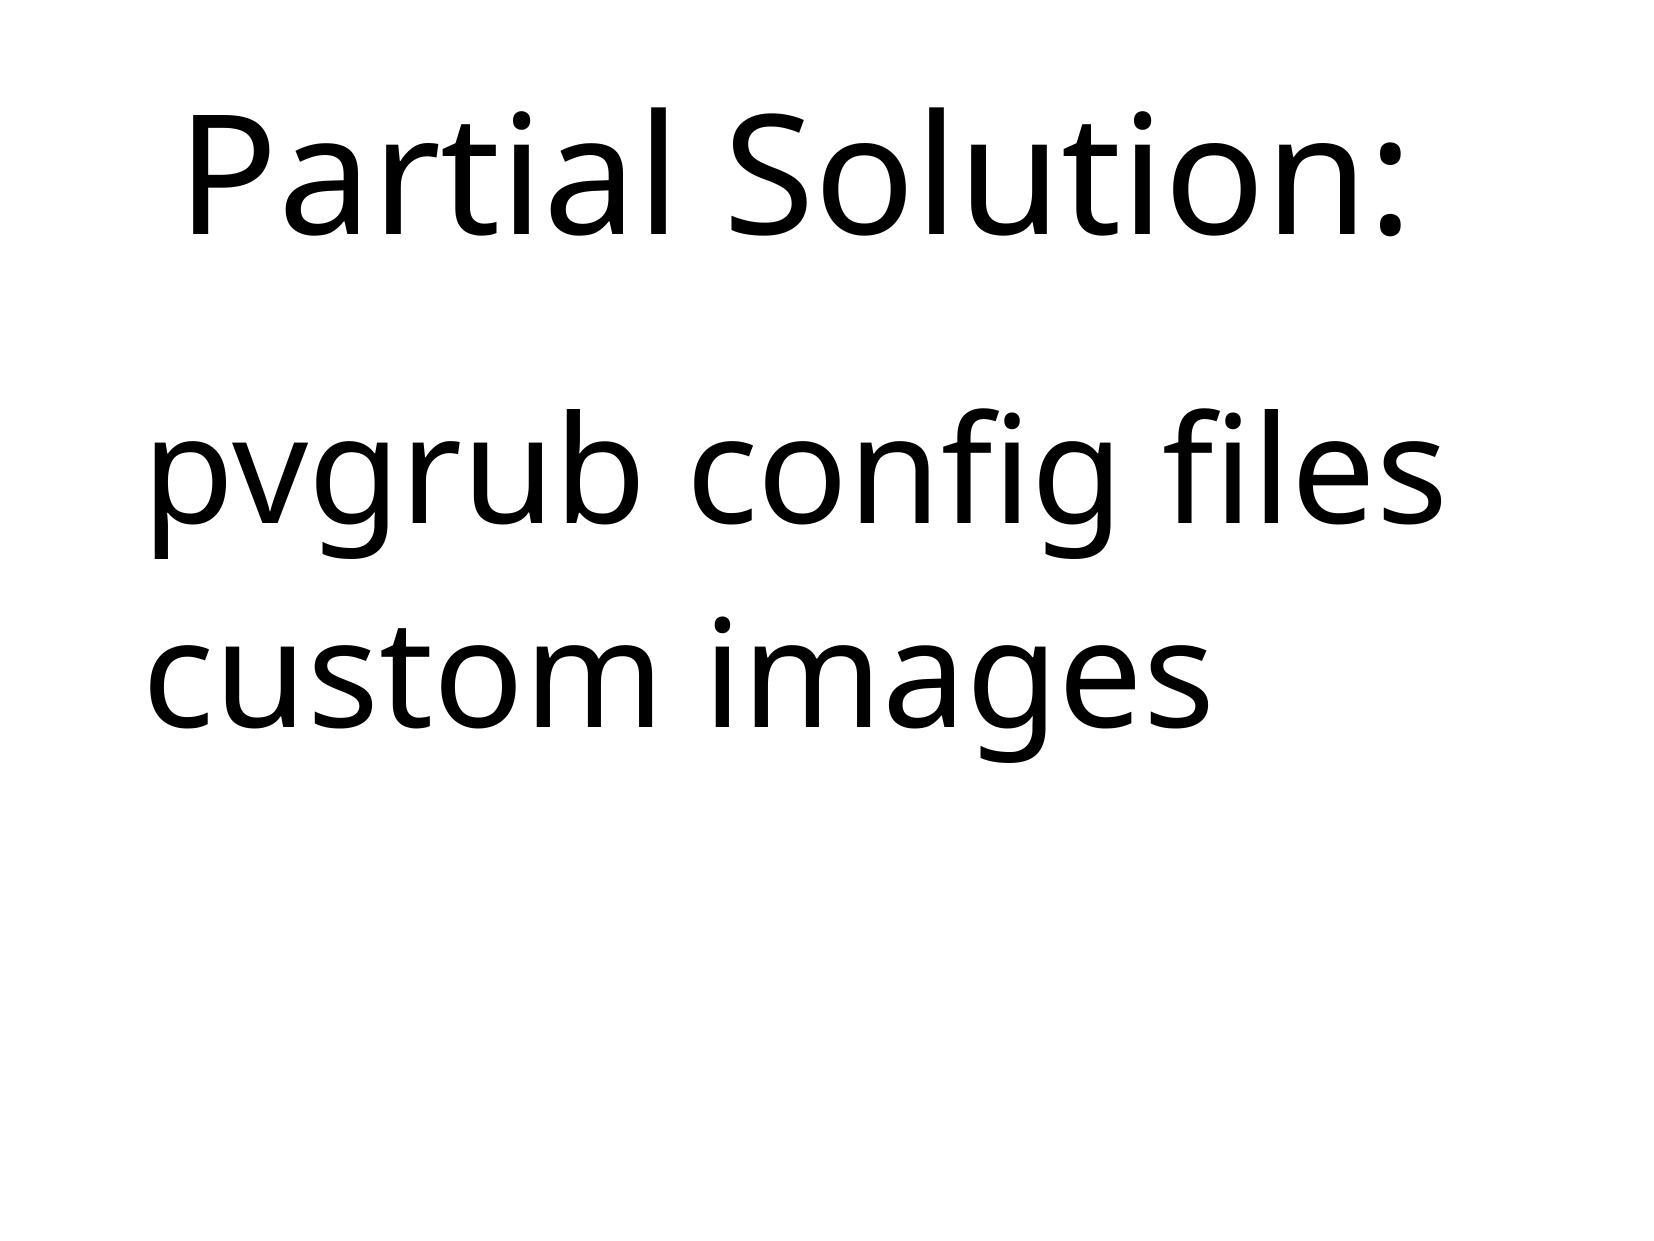

Partial Solution:
pvgrub config files
custom images